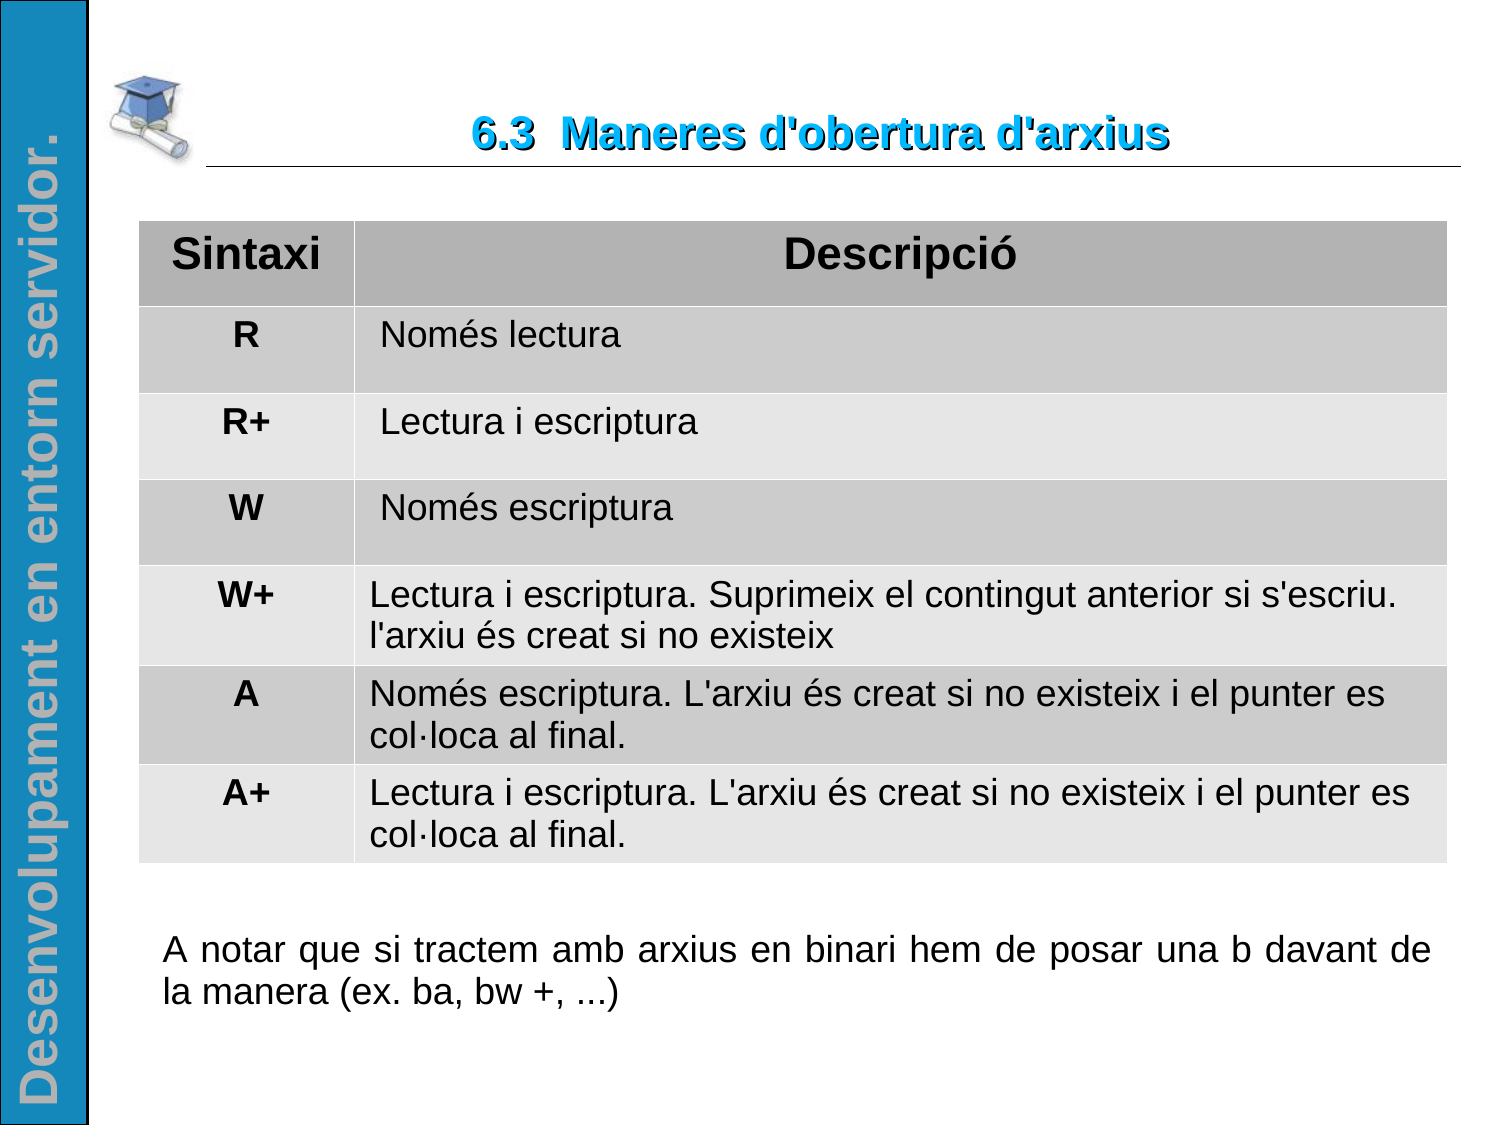

# 6.3 Maneres d'obertura d'arxius
| Sintaxi | Descripció |
| --- | --- |
| R | Només lectura |
| R+ | Lectura i escriptura |
| W | Només escriptura |
| W+ | Lectura i escriptura. Suprimeix el contingut anterior si s'escriu. l'arxiu és creat si no existeix |
| A | Només escriptura. L'arxiu és creat si no existeix i el punter es col·loca al final. |
| A+ | Lectura i escriptura. L'arxiu és creat si no existeix i el punter es col·loca al final. |
A notar que si tractem amb arxius en binari hem de posar una b davant de la manera (ex. ba, bw +, ...)